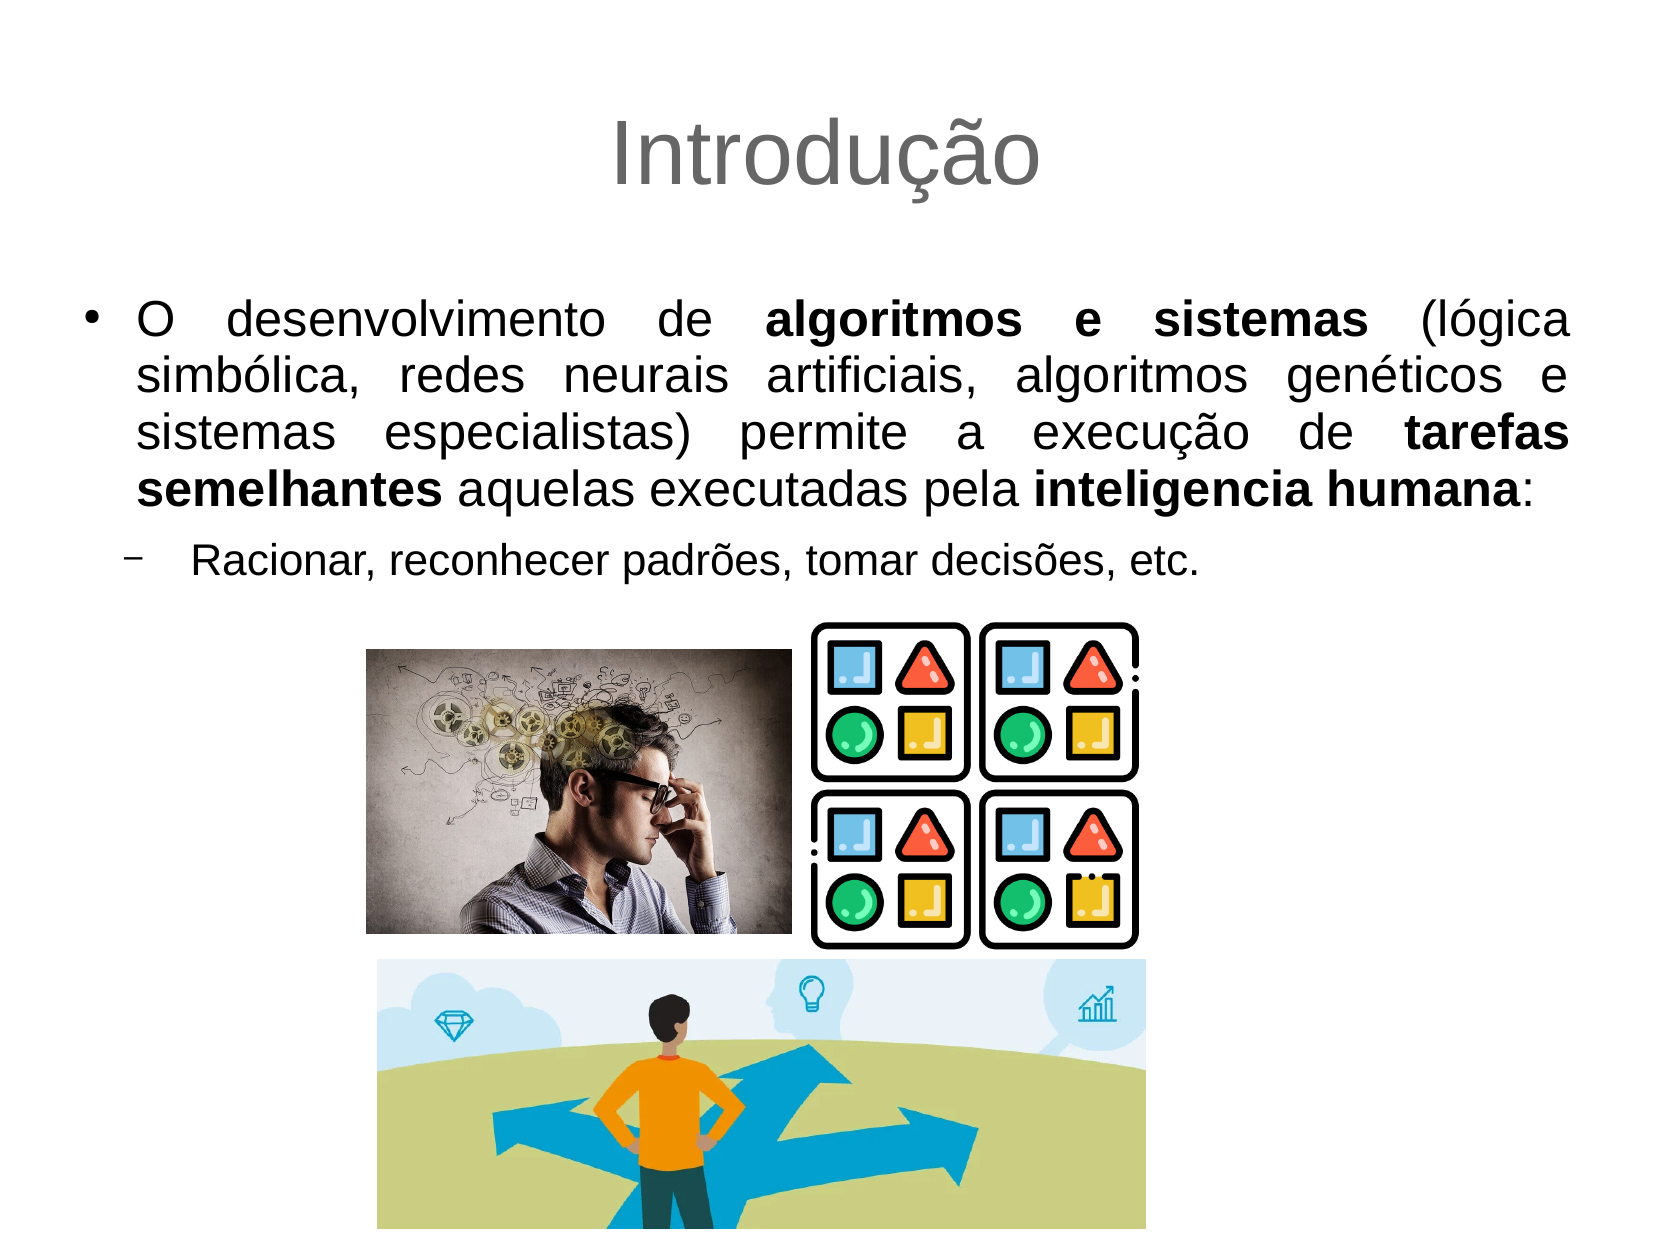

# Introdução
O desenvolvimento de algoritmos e sistemas (lógica simbólica, redes neurais artificiais, algoritmos genéticos e sistemas especialistas) permite a execução de tarefas semelhantes aquelas executadas pela inteligencia humana:
Racionar, reconhecer padrões, tomar decisões, etc.